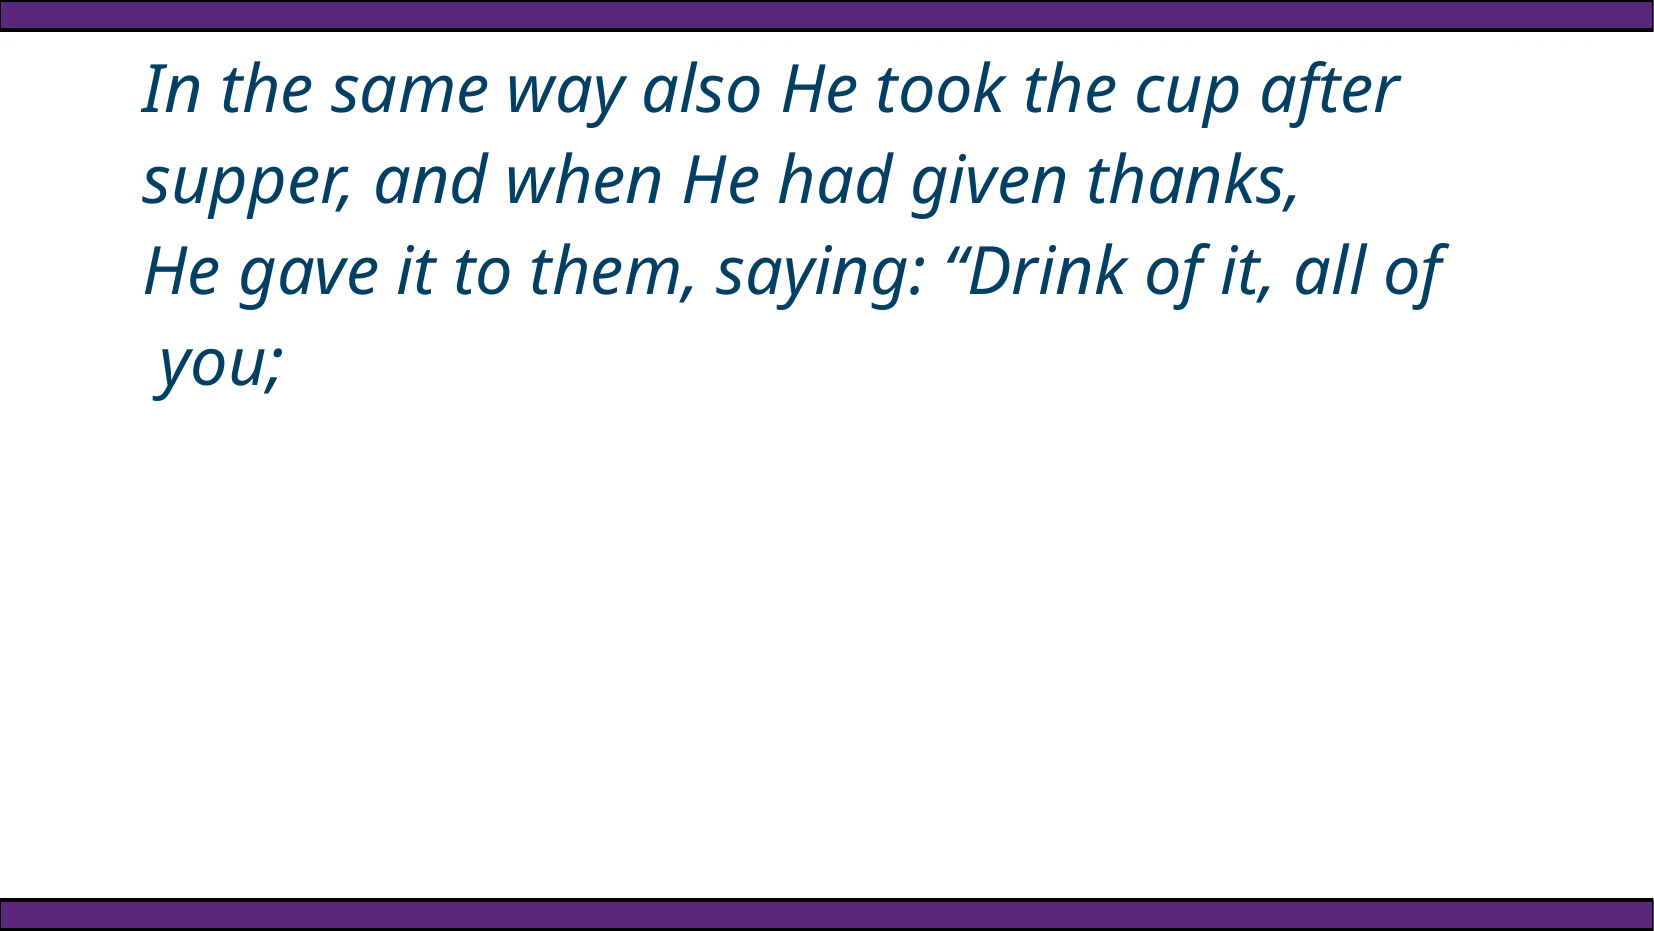

In the same way also He took the cup after
 supper, and when He had given thanks,
 He gave it to them, saying: “Drink of it, all of
 you;